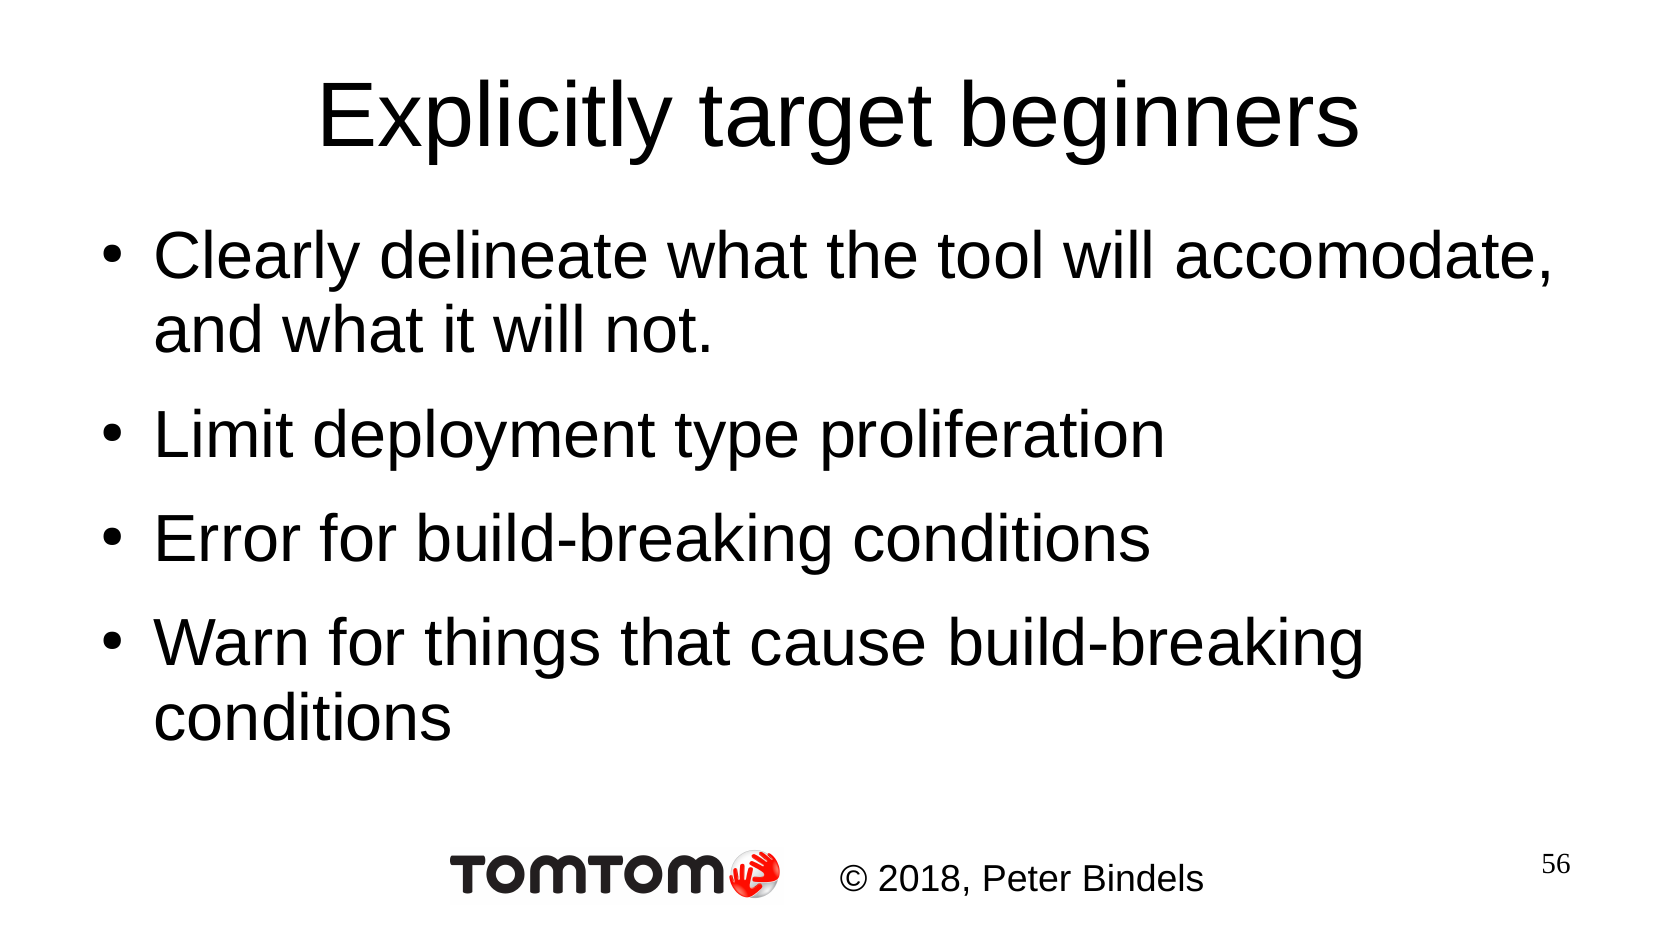

Explicitly target beginners
# Clearly delineate what the tool will accomodate, and what it will not.
Limit deployment type proliferation
Error for build-breaking conditions
Warn for things that cause build-breaking conditions
56